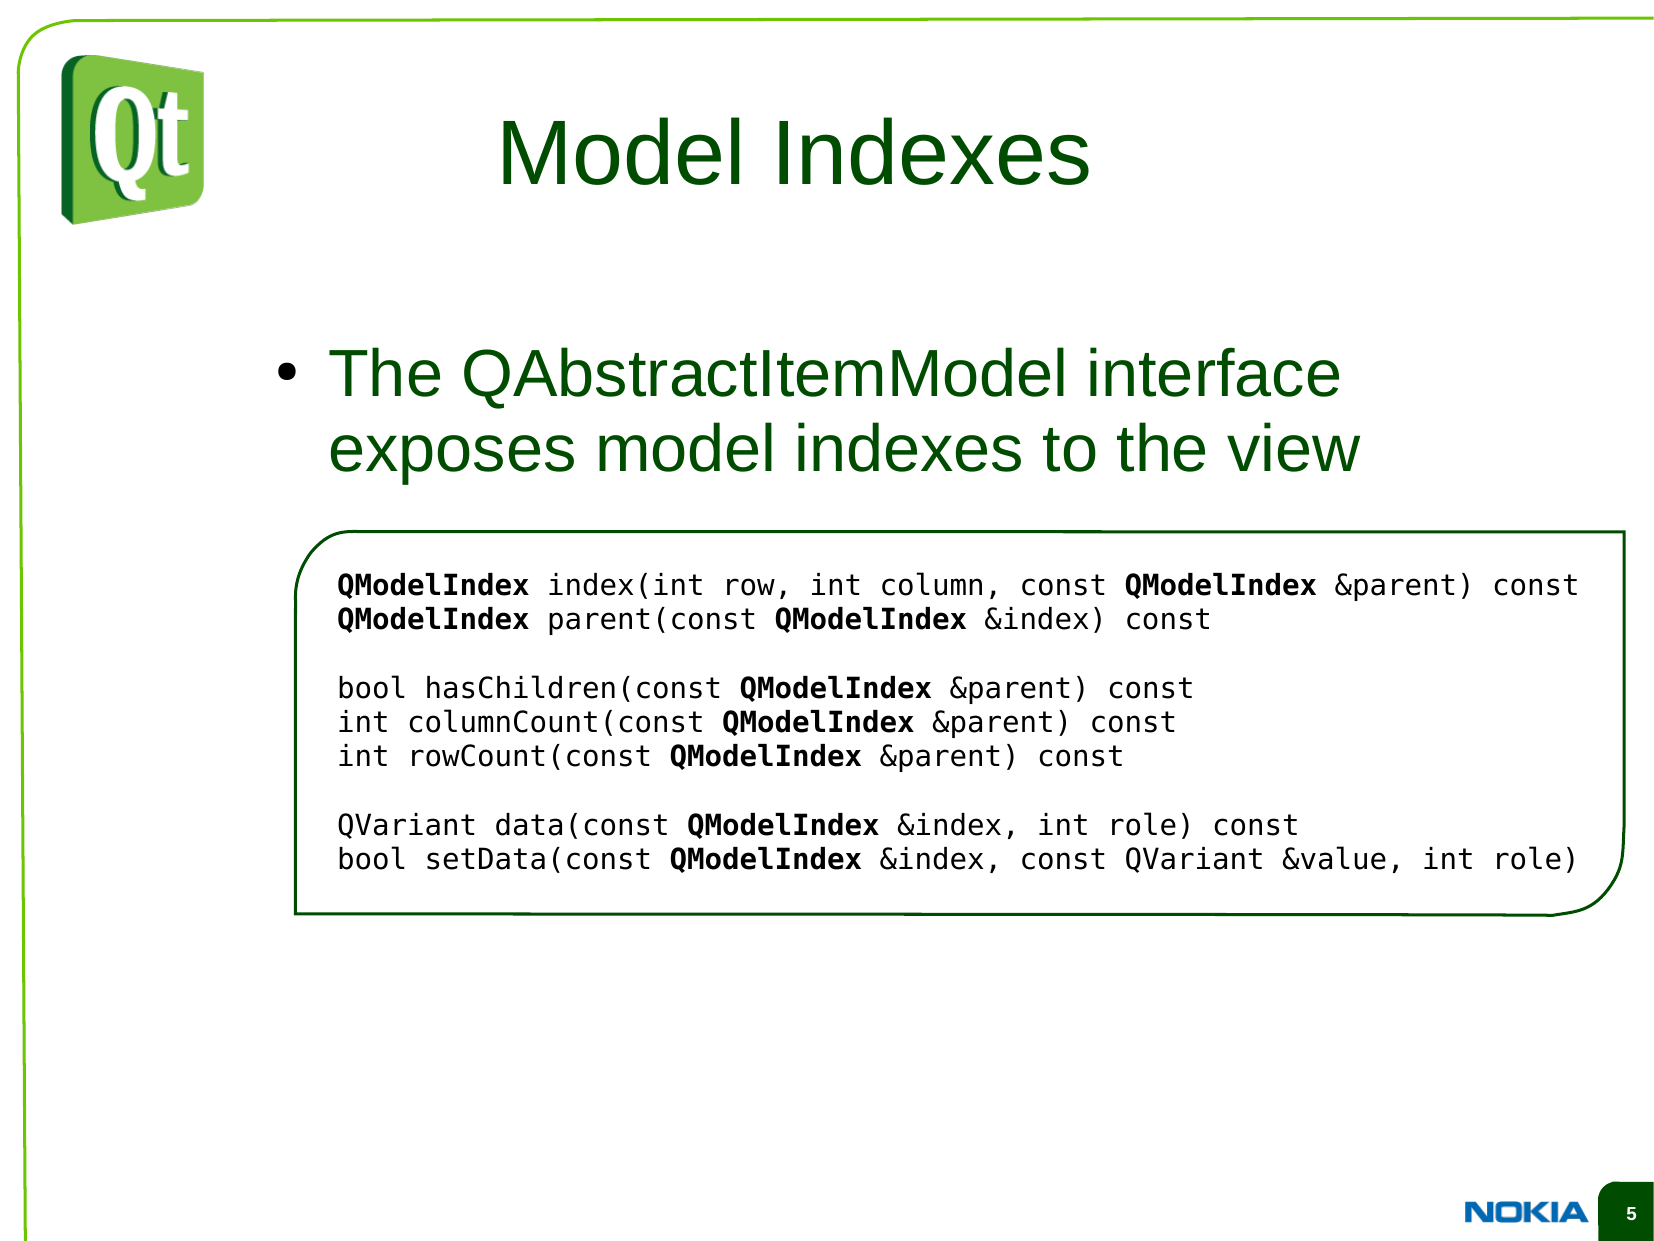

# Model Indexes
The QAbstractItemModel interface exposes model indexes to the view
QModelIndex index(int row, int column, const QModelIndex &parent) const
QModelIndex parent(const QModelIndex &index) const
bool hasChildren(const QModelIndex &parent) const
int columnCount(const QModelIndex &parent) const
int rowCount(const QModelIndex &parent) const
QVariant data(const QModelIndex &index, int role) const
bool setData(const QModelIndex &index, const QVariant &value, int role)